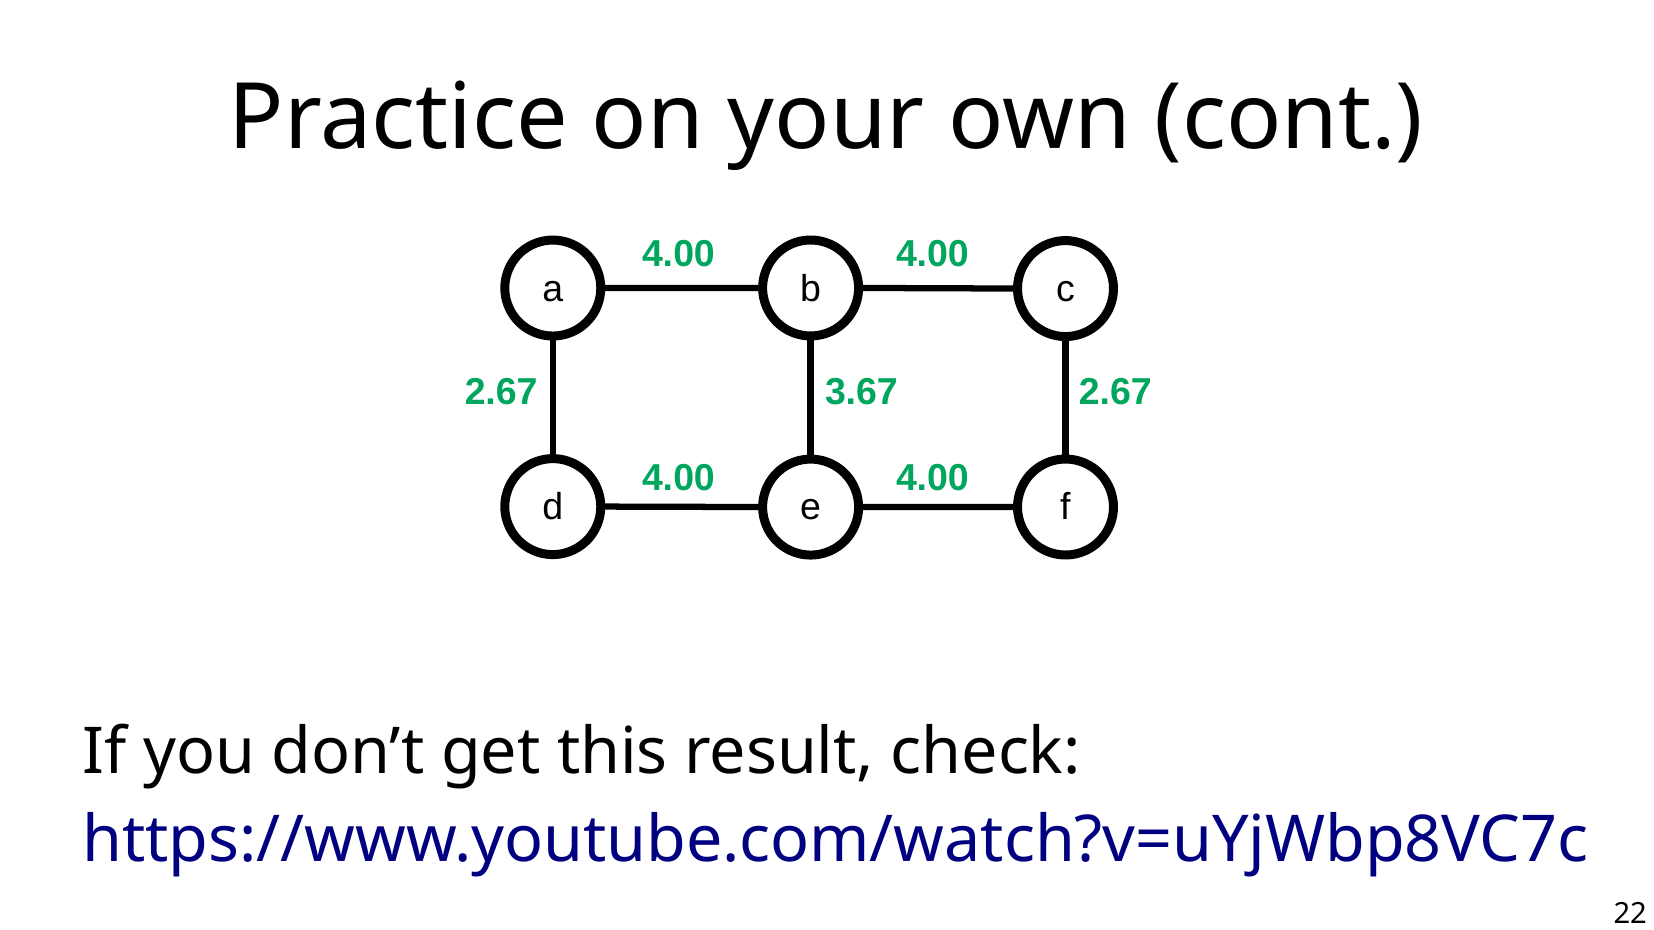

# Practice on your own (cont.)
4.00
4.00
b
a
c
2.67
3.67
2.67
4.00
4.00
d
f
e
If you don’t get this result, check: https://www.youtube.com/watch?v=uYjWbp8VC7c
22